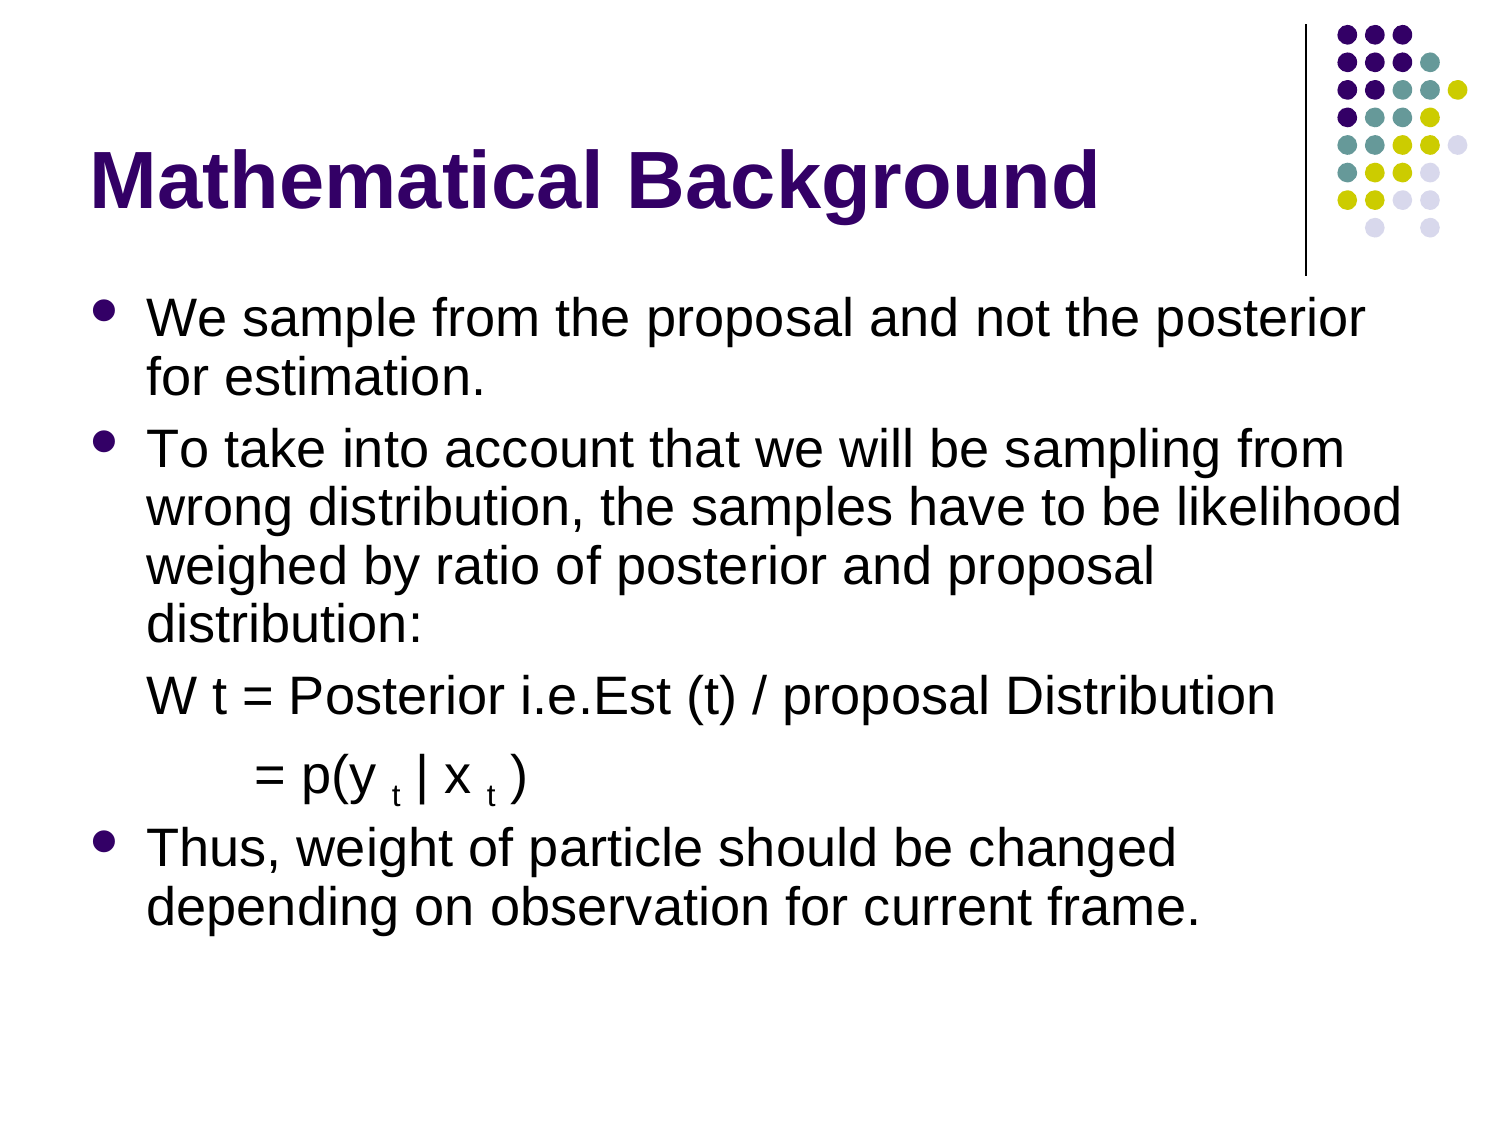

# Mathematical Background
We sample from the proposal and not the posterior for estimation.
To take into account that we will be sampling from wrong distribution, the samples have to be likelihood weighed by ratio of posterior and proposal distribution:
	W t = Posterior i.e.Est (t) / proposal Distribution
		 = p(y t | x t )
Thus, weight of particle should be changed depending on observation for current frame.